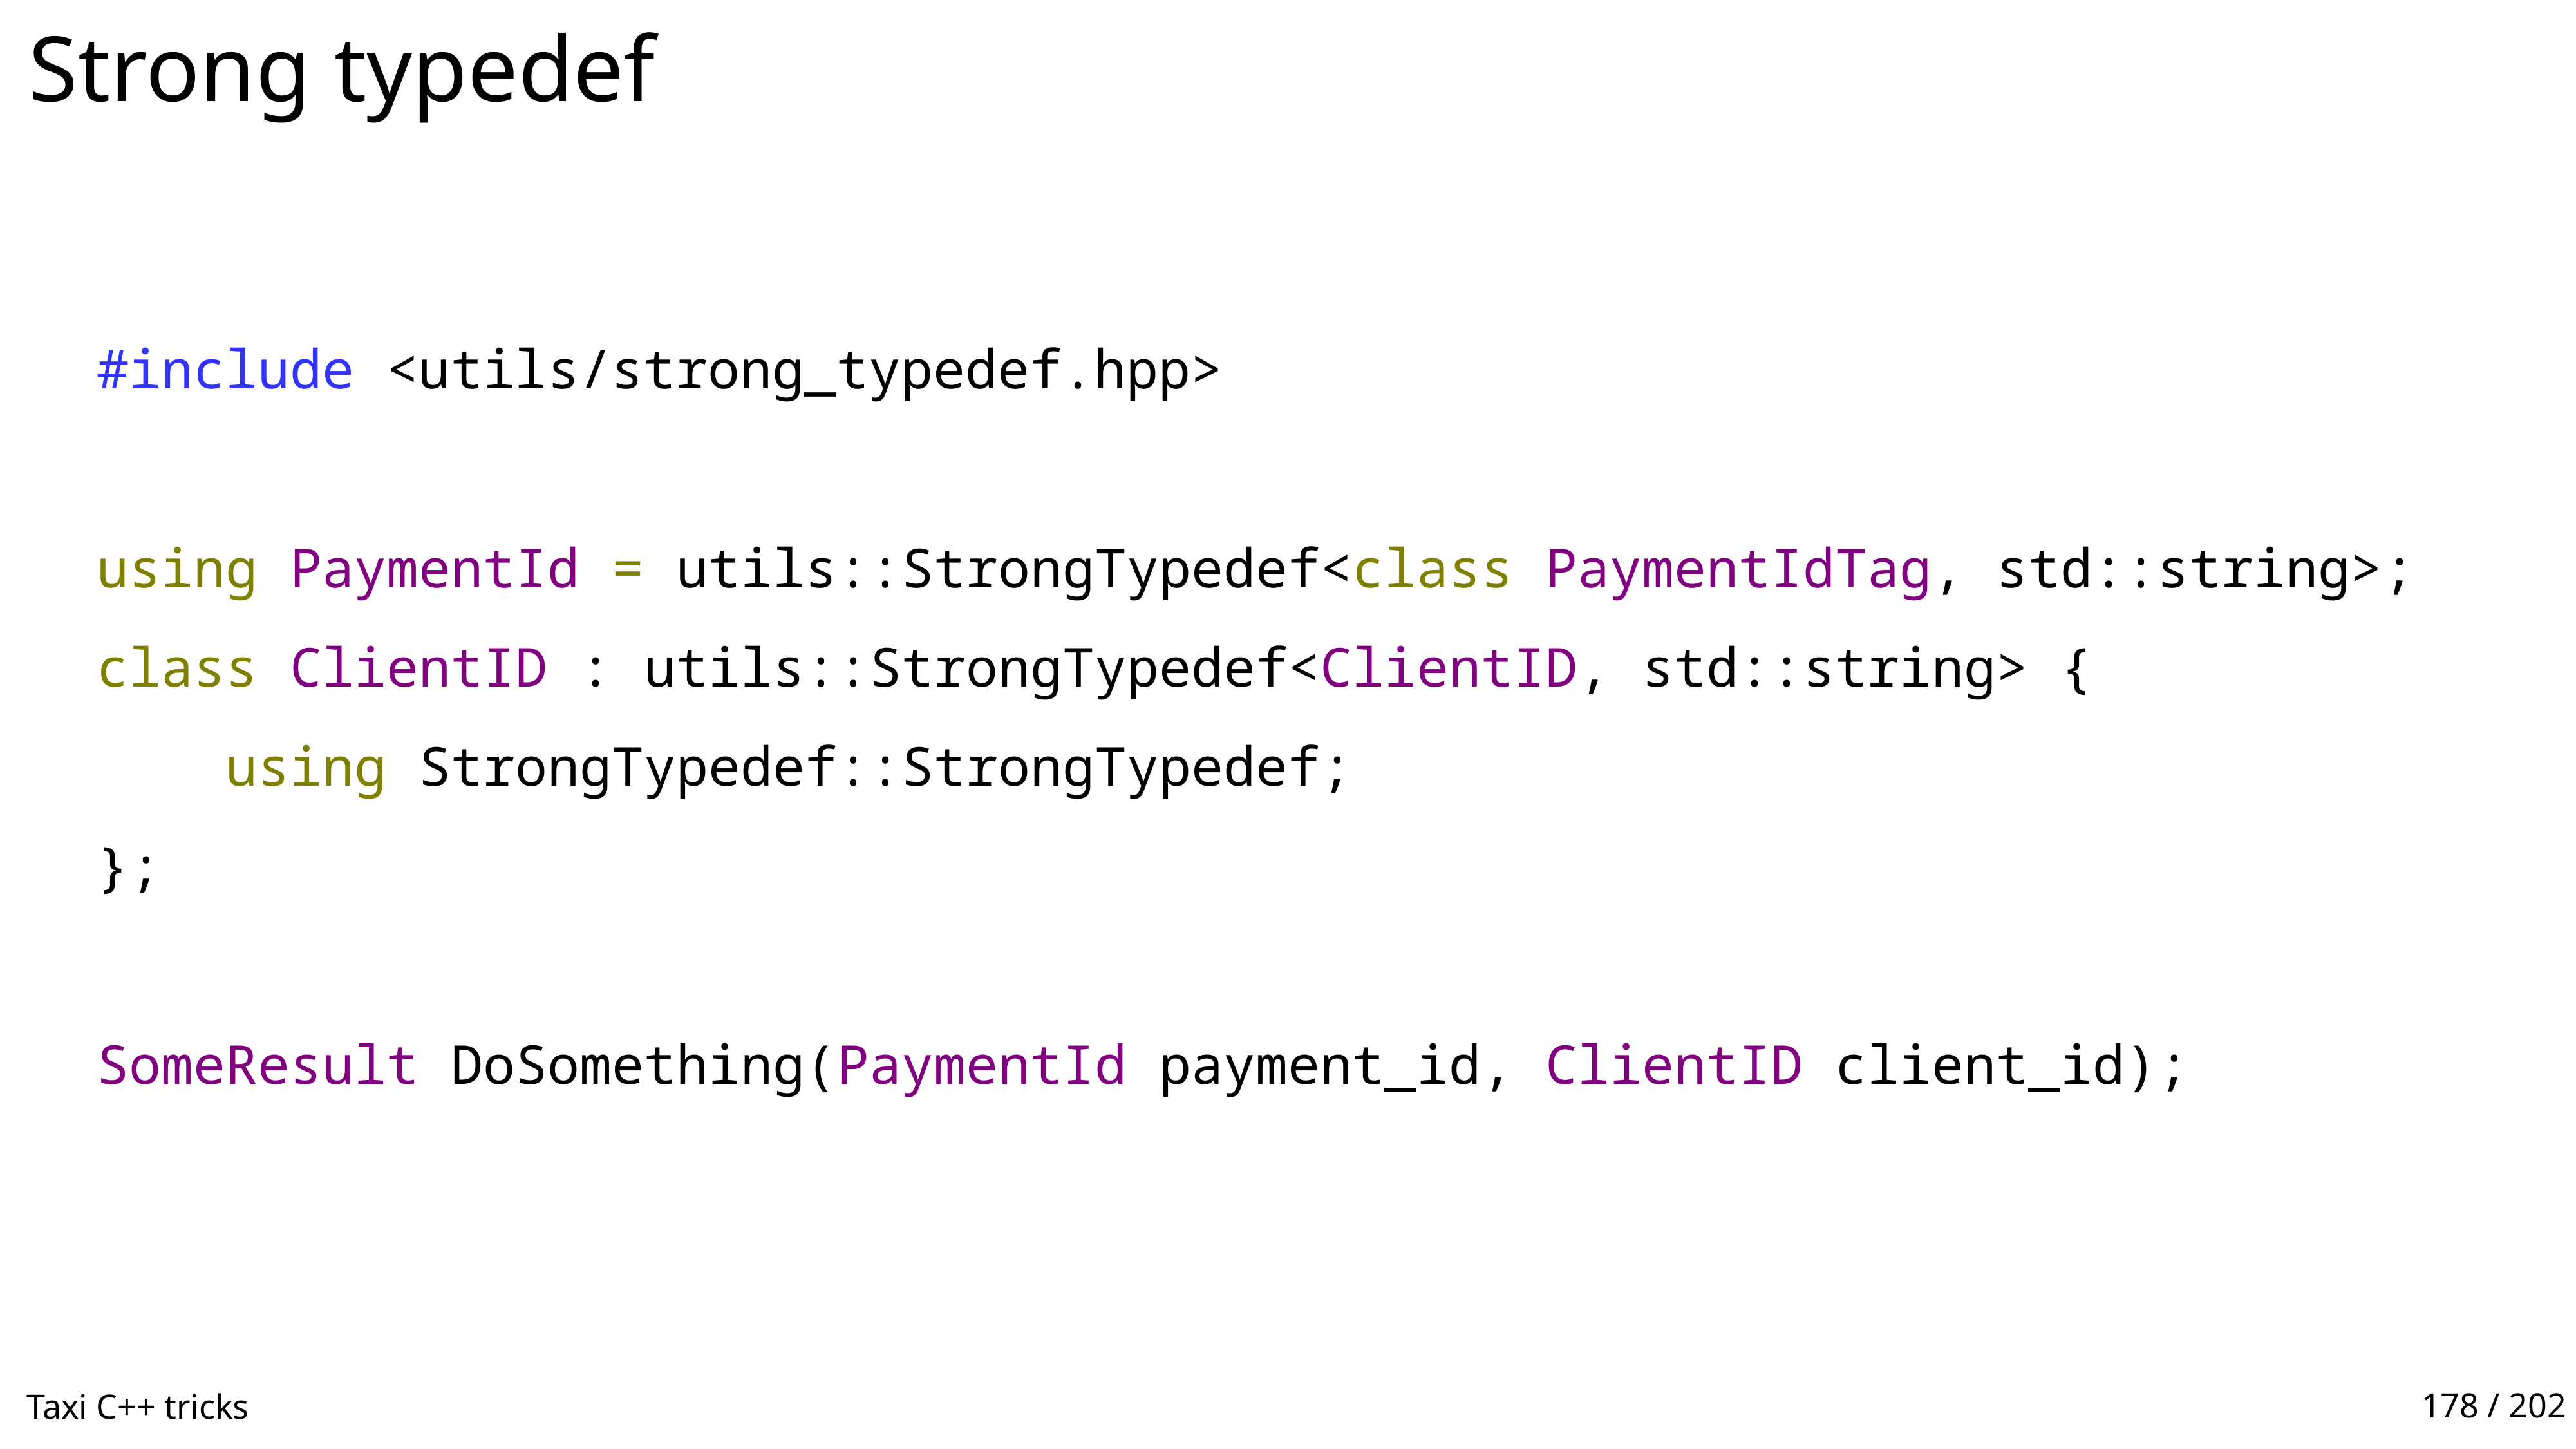

# Strong typedef
#include <utils/strong_typedef.hpp>
using PaymentId = utils::StrongTypedef<class PaymentIdTag, std::string>;
class ClientID : utils::StrongTypedef<ClientID, std::string> {
 using StrongTypedef::StrongTypedef;
};
SomeResult DoSomething(PaymentId payment_id, ClientID client_id);
Taxi C++ tricks